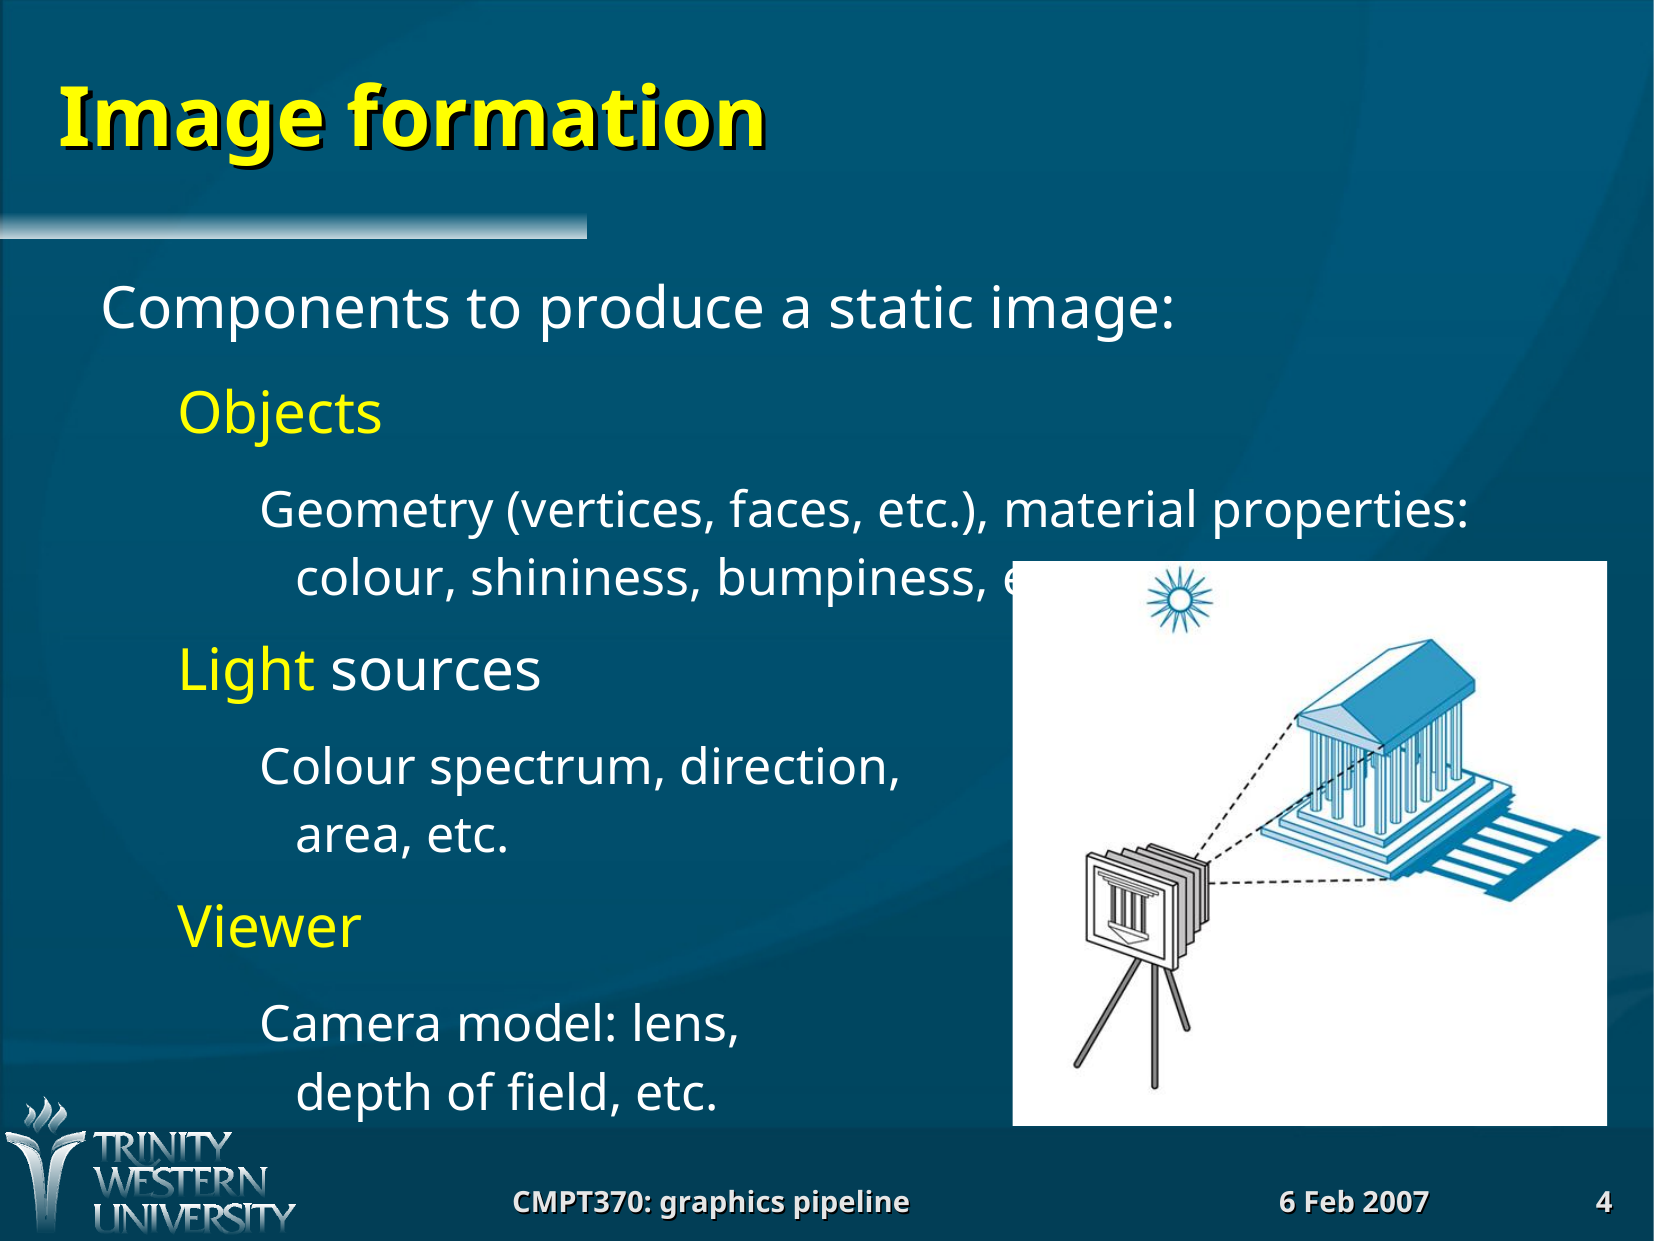

# Image formation
Components to produce a static image:
Objects
Geometry (vertices, faces, etc.), material properties: colour, shininess, bumpiness, etc.
Light sources
Colour spectrum, direction,
area, etc.
Viewer
Camera model: lens,
depth of field, etc.
CMPT370: graphics pipeline
6 Feb 2007
4